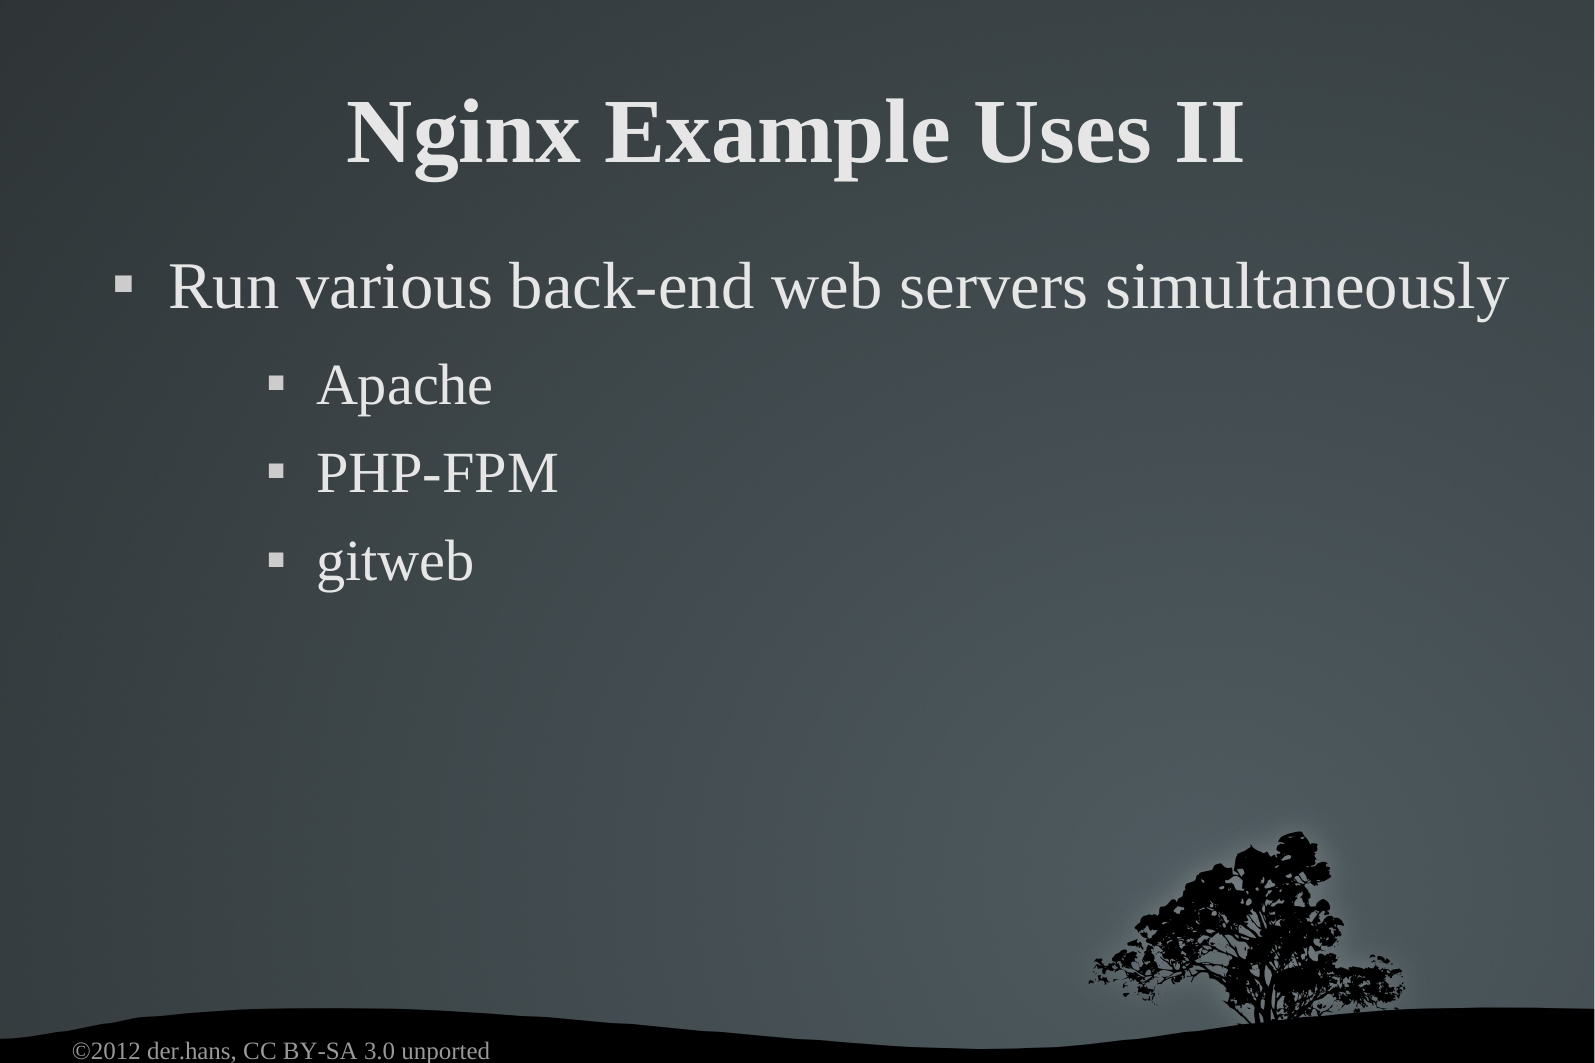

# Nginx Example Uses II
Run various back-end web servers simultaneously
Apache
PHP-FPM
gitweb
©2012 der.hans, CC BY-SA 3.0 unported